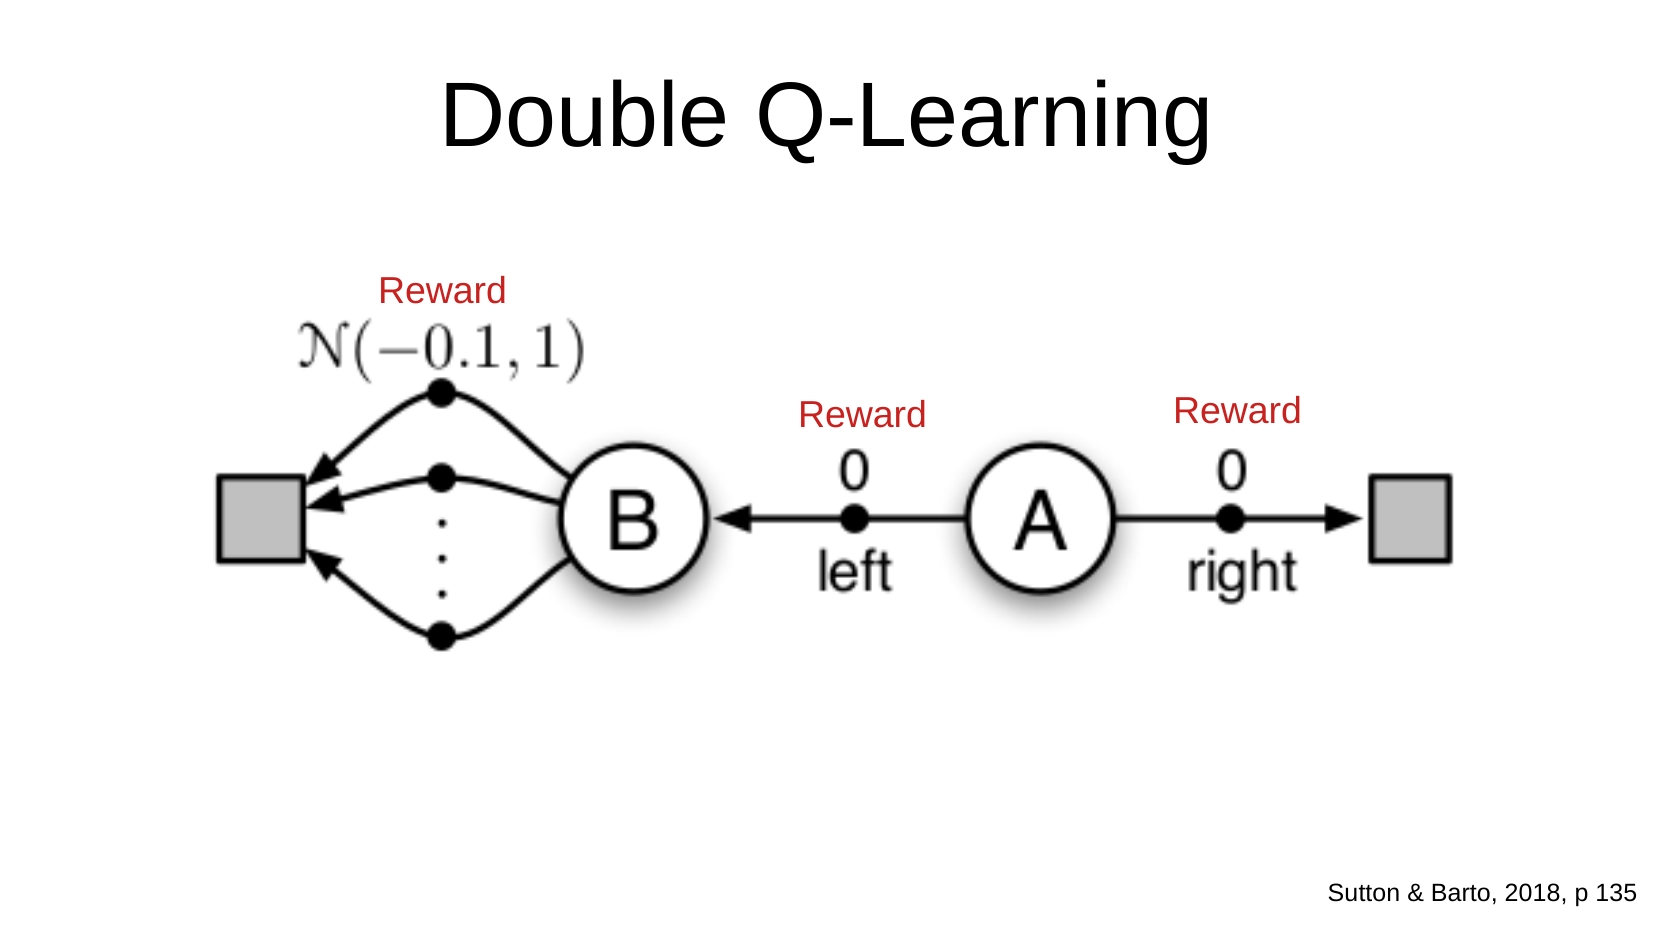

# Double Q-Learning
Reward
Reward
Reward
Sutton & Barto, 2018, p 135